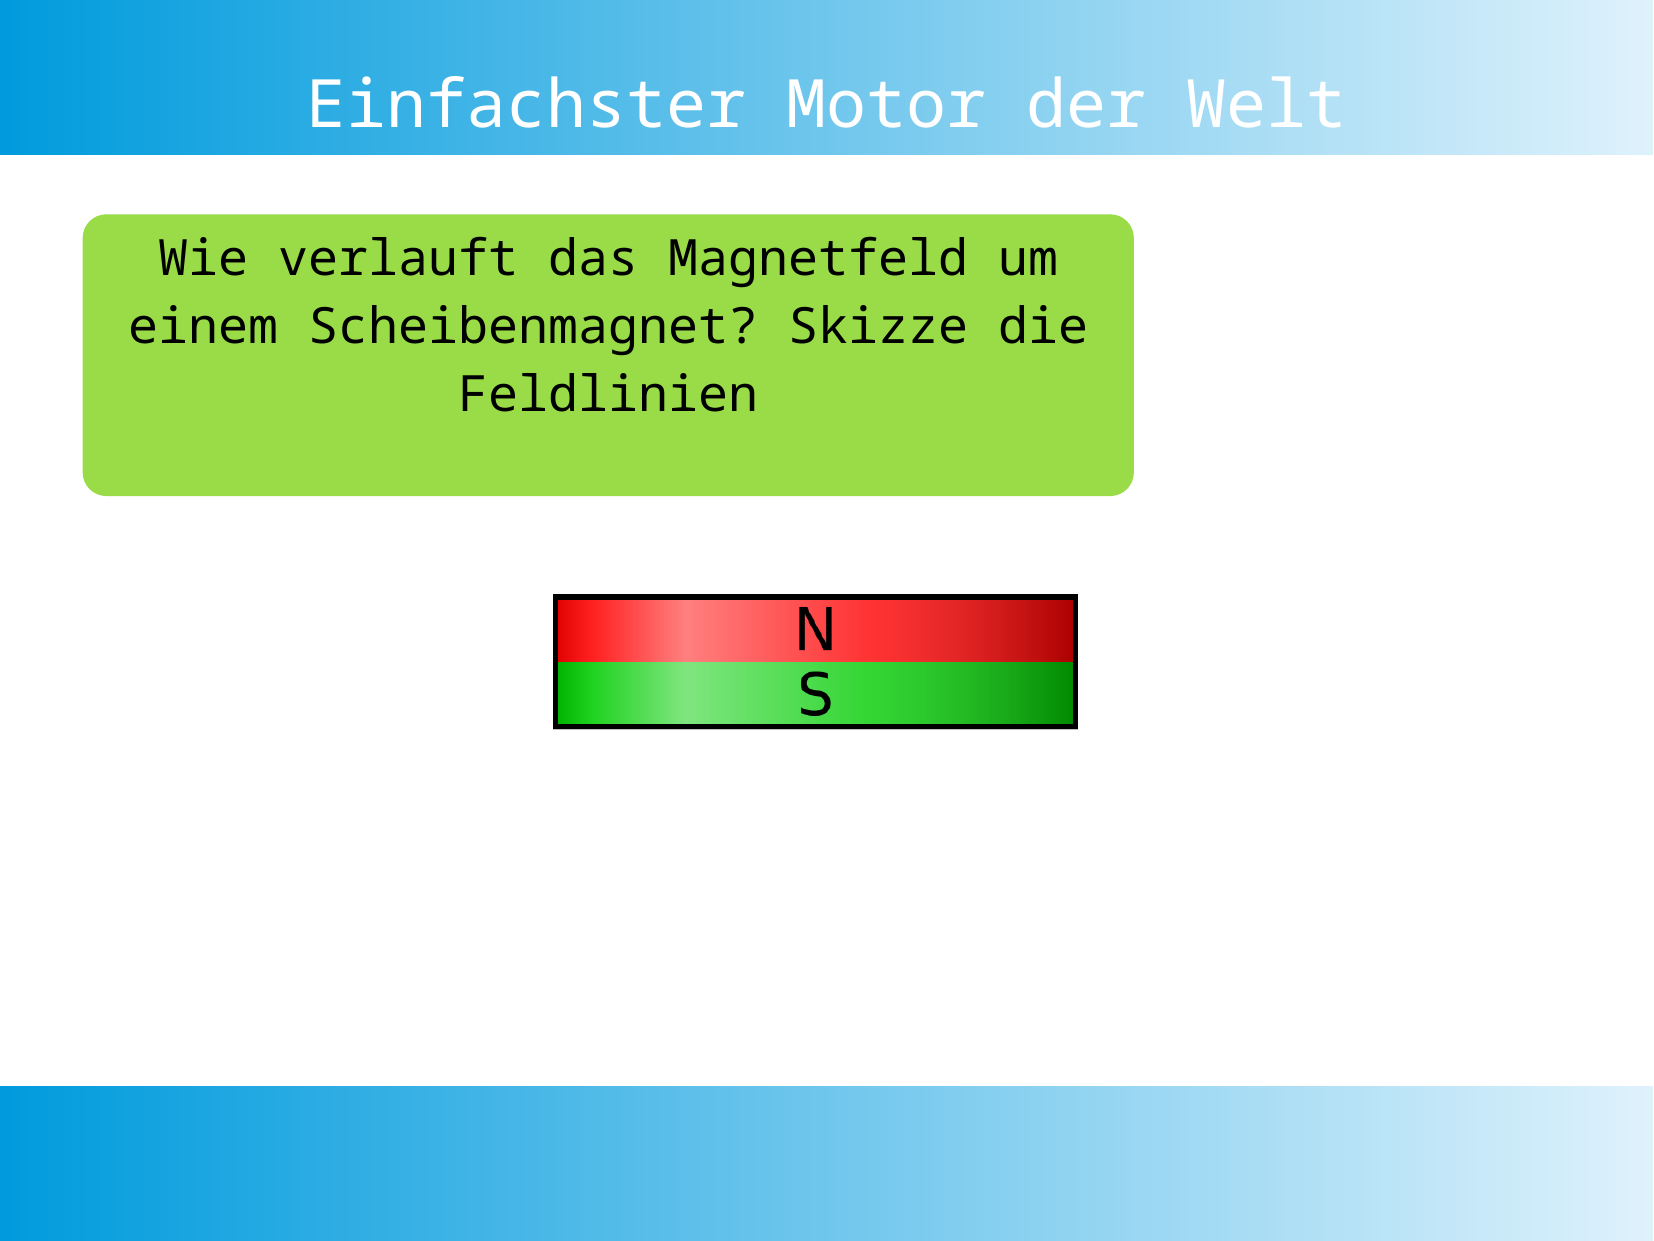

# Einfachster Motor der Welt
Wie verlauft das Magnetfeld um einem Scheibenmagnet? Skizze die Feldlinien